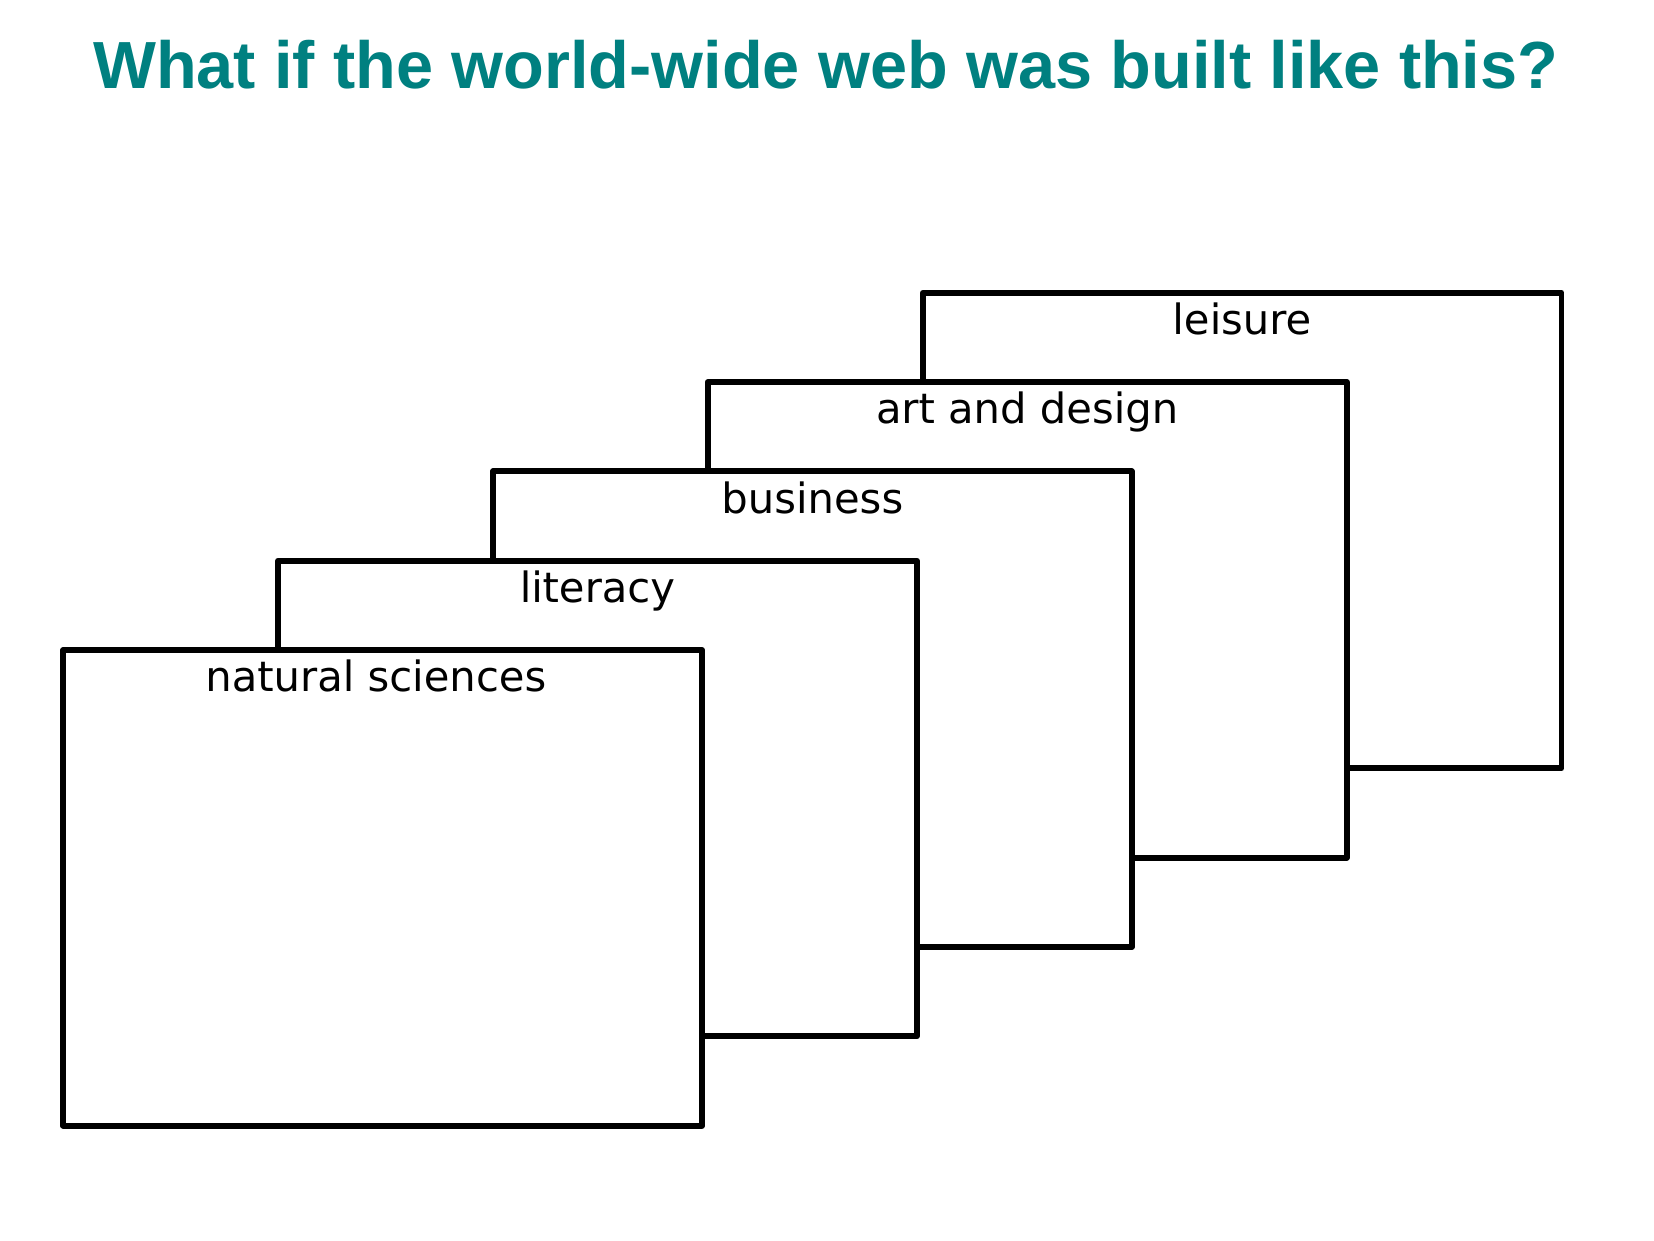

# What if the world-wide web was built like this?
leisure
art and design
business
literacy
natural sciences